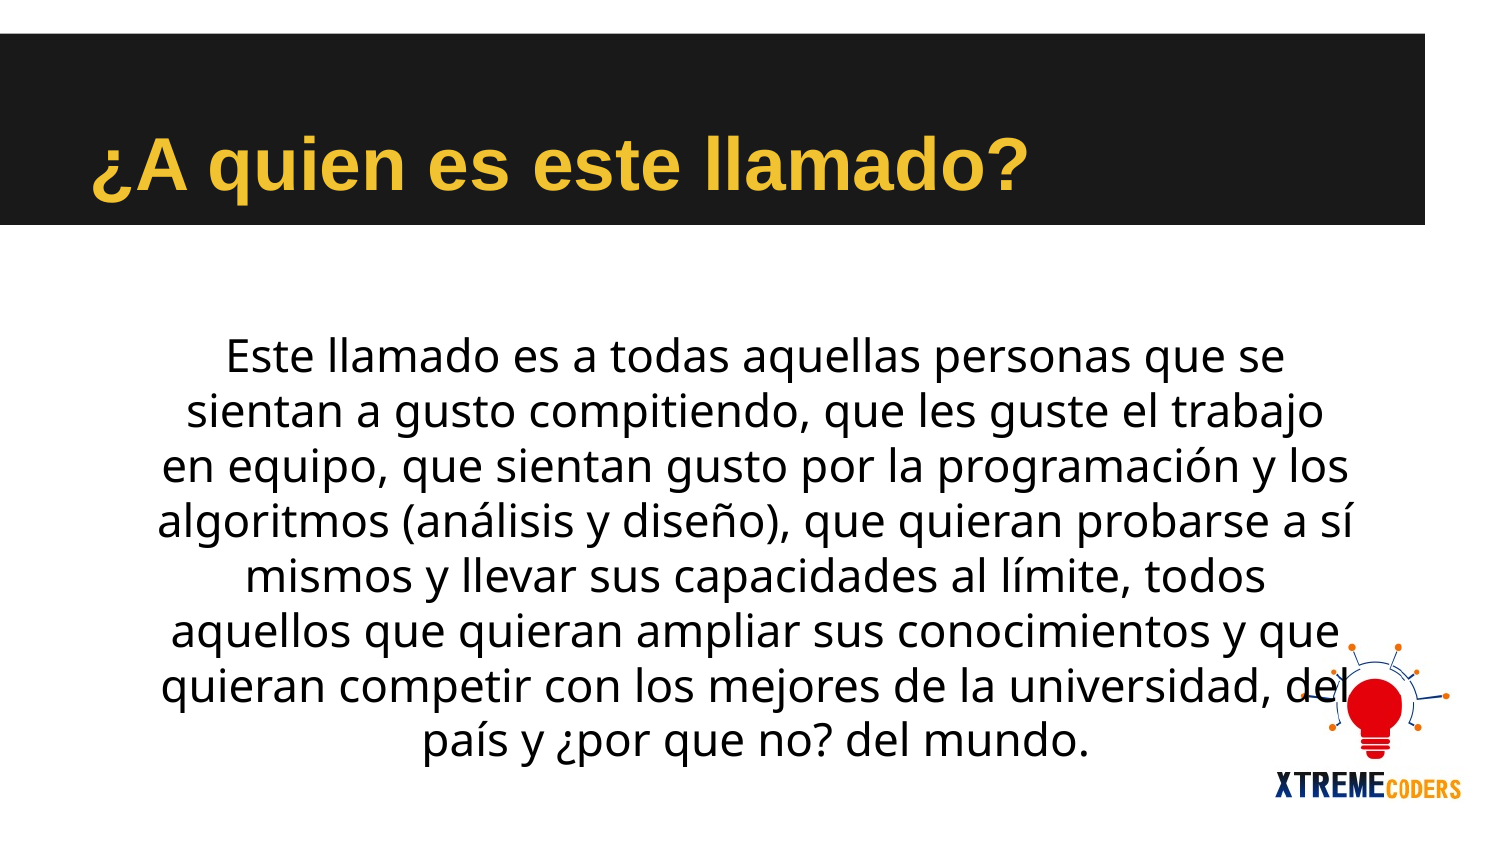

¿A quien es este llamado?
Este llamado es a todas aquellas personas que se sientan a gusto compitiendo, que les guste el trabajo en equipo, que sientan gusto por la programación y los algoritmos (análisis y diseño), que quieran probarse a sí mismos y llevar sus capacidades al límite, todos aquellos que quieran ampliar sus conocimientos y que quieran competir con los mejores de la universidad, del país y ¿por que no? del mundo.